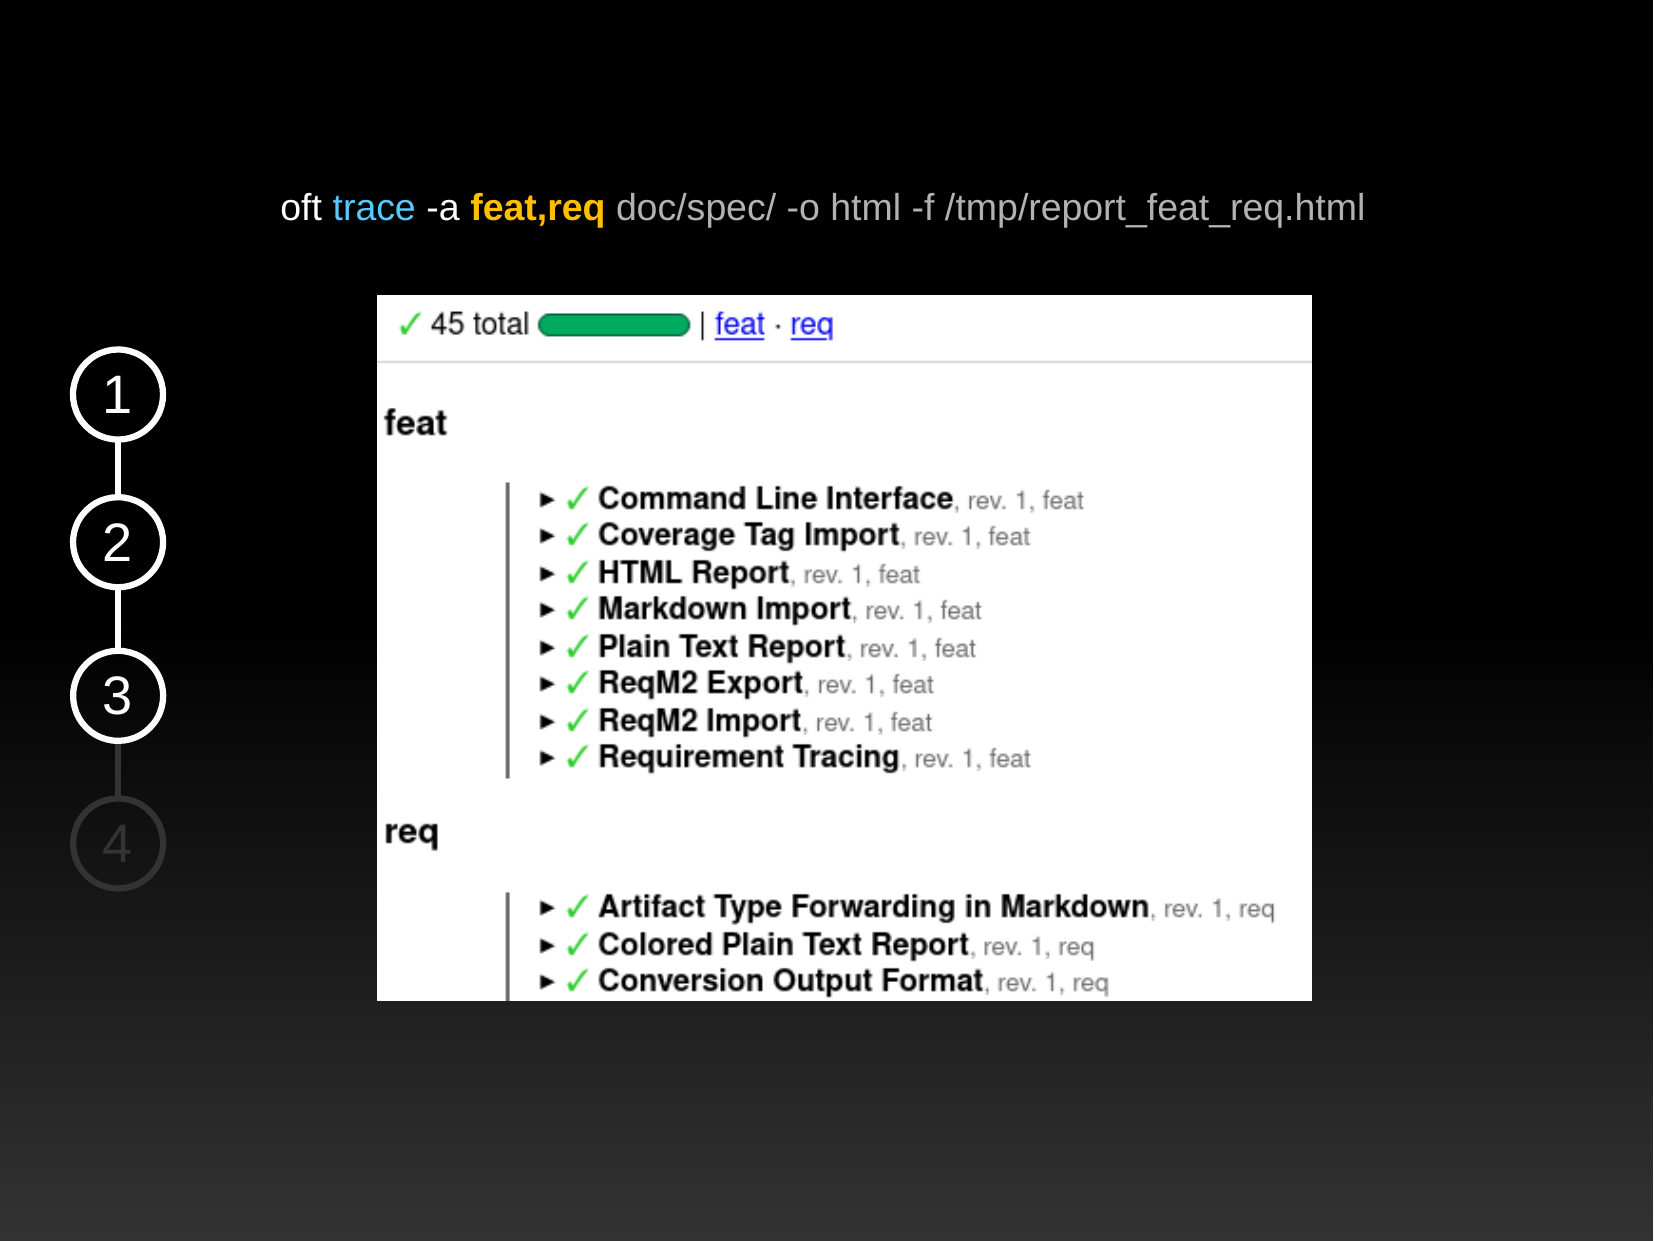

oft trace -a feat,req doc/spec/ -o html -f /tmp/report_feat_req.html
1
2
3
4